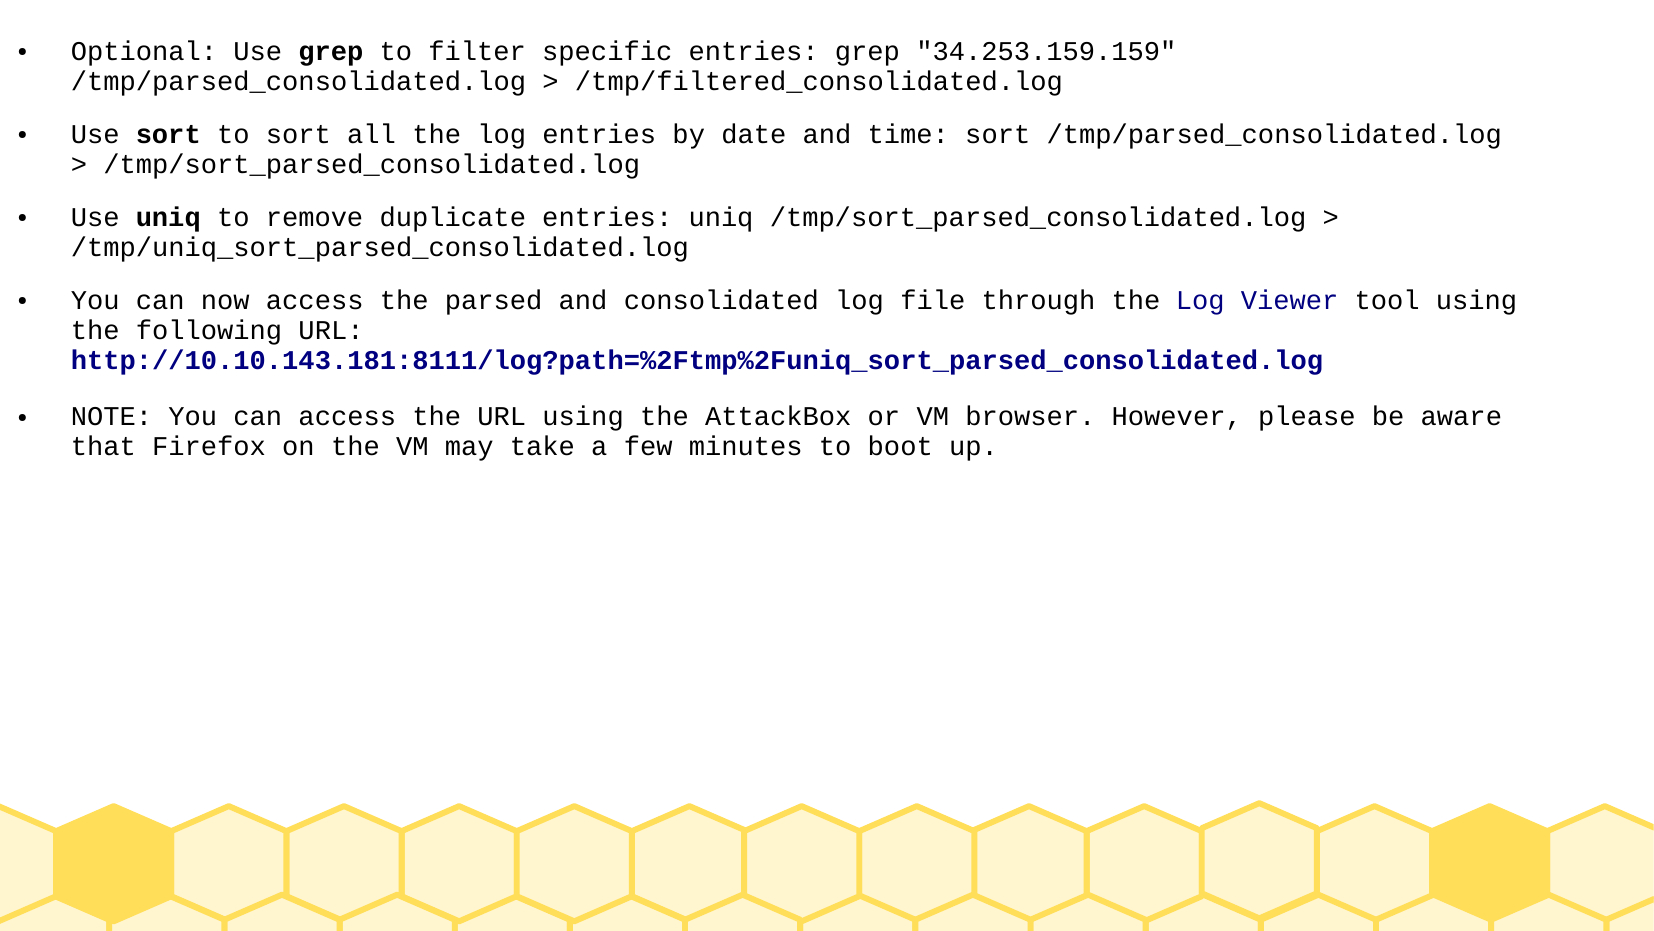

# Optional: Use grep to filter specific entries: grep "34.253.159.159" /tmp/parsed_consolidated.log > /tmp/filtered_consolidated.log
Use sort to sort all the log entries by date and time: sort /tmp/parsed_consolidated.log > /tmp/sort_parsed_consolidated.log
Use uniq to remove duplicate entries: uniq /tmp/sort_parsed_consolidated.log > /tmp/uniq_sort_parsed_consolidated.log
You can now access the parsed and consolidated log file through the Log Viewer tool using the following URL: http://10.10.143.181:8111/log?path=%2Ftmp%2Funiq_sort_parsed_consolidated.log
NOTE: You can access the URL using the AttackBox or VM browser. However, please be aware that Firefox on the VM may take a few minutes to boot up.